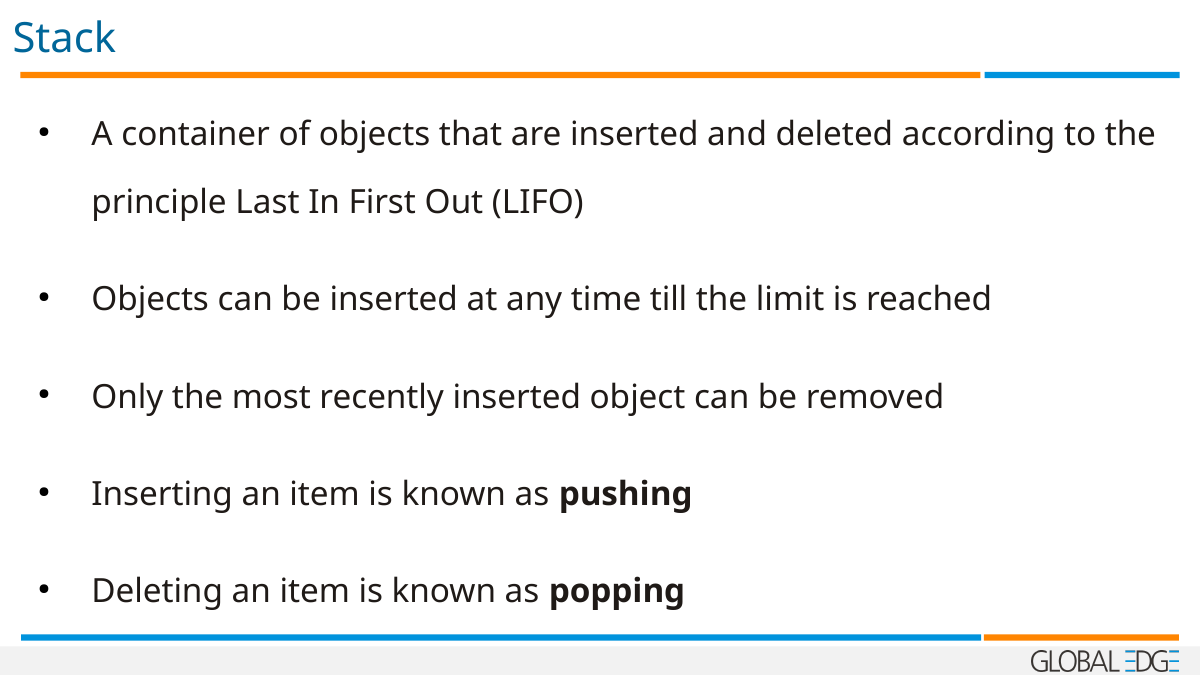

# Stack
A container of objects that are inserted and deleted according to the principle Last In First Out (LIFO)
Objects can be inserted at any time till the limit is reached
Only the most recently inserted object can be removed
Inserting an item is known as pushing
Deleting an item is known as popping